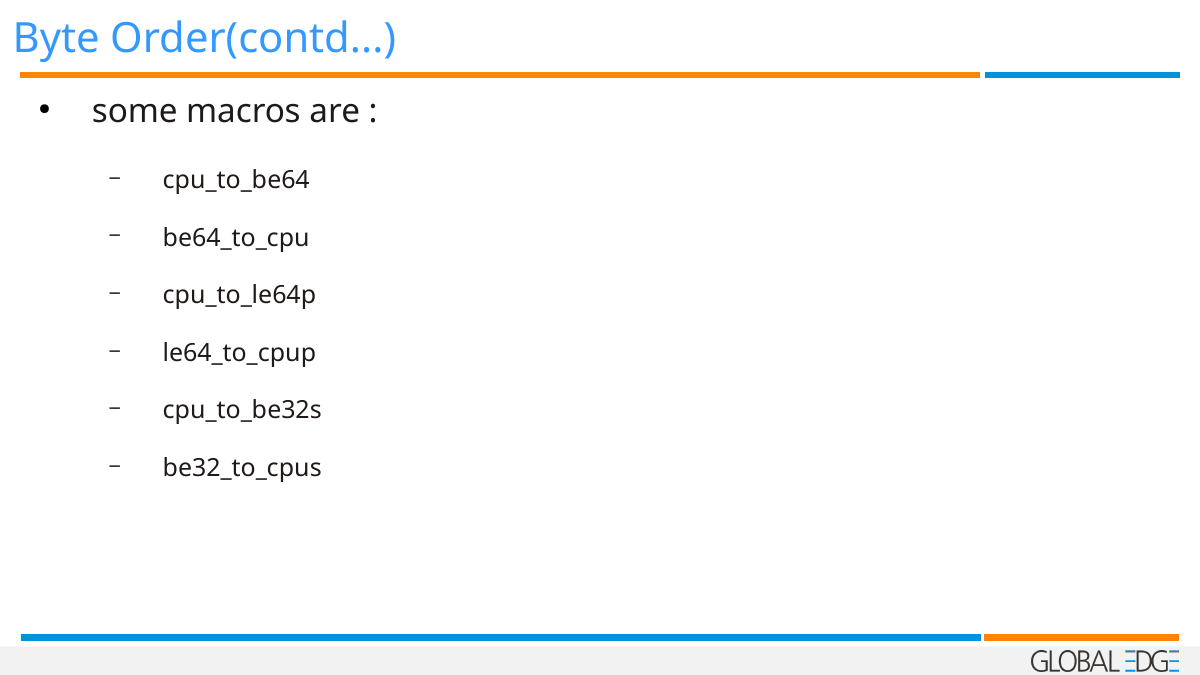

# Byte Order(contd...)
some macros are :
cpu_to_be64
be64_to_cpu
cpu_to_le64p
le64_to_cpup
cpu_to_be32s
be32_to_cpus